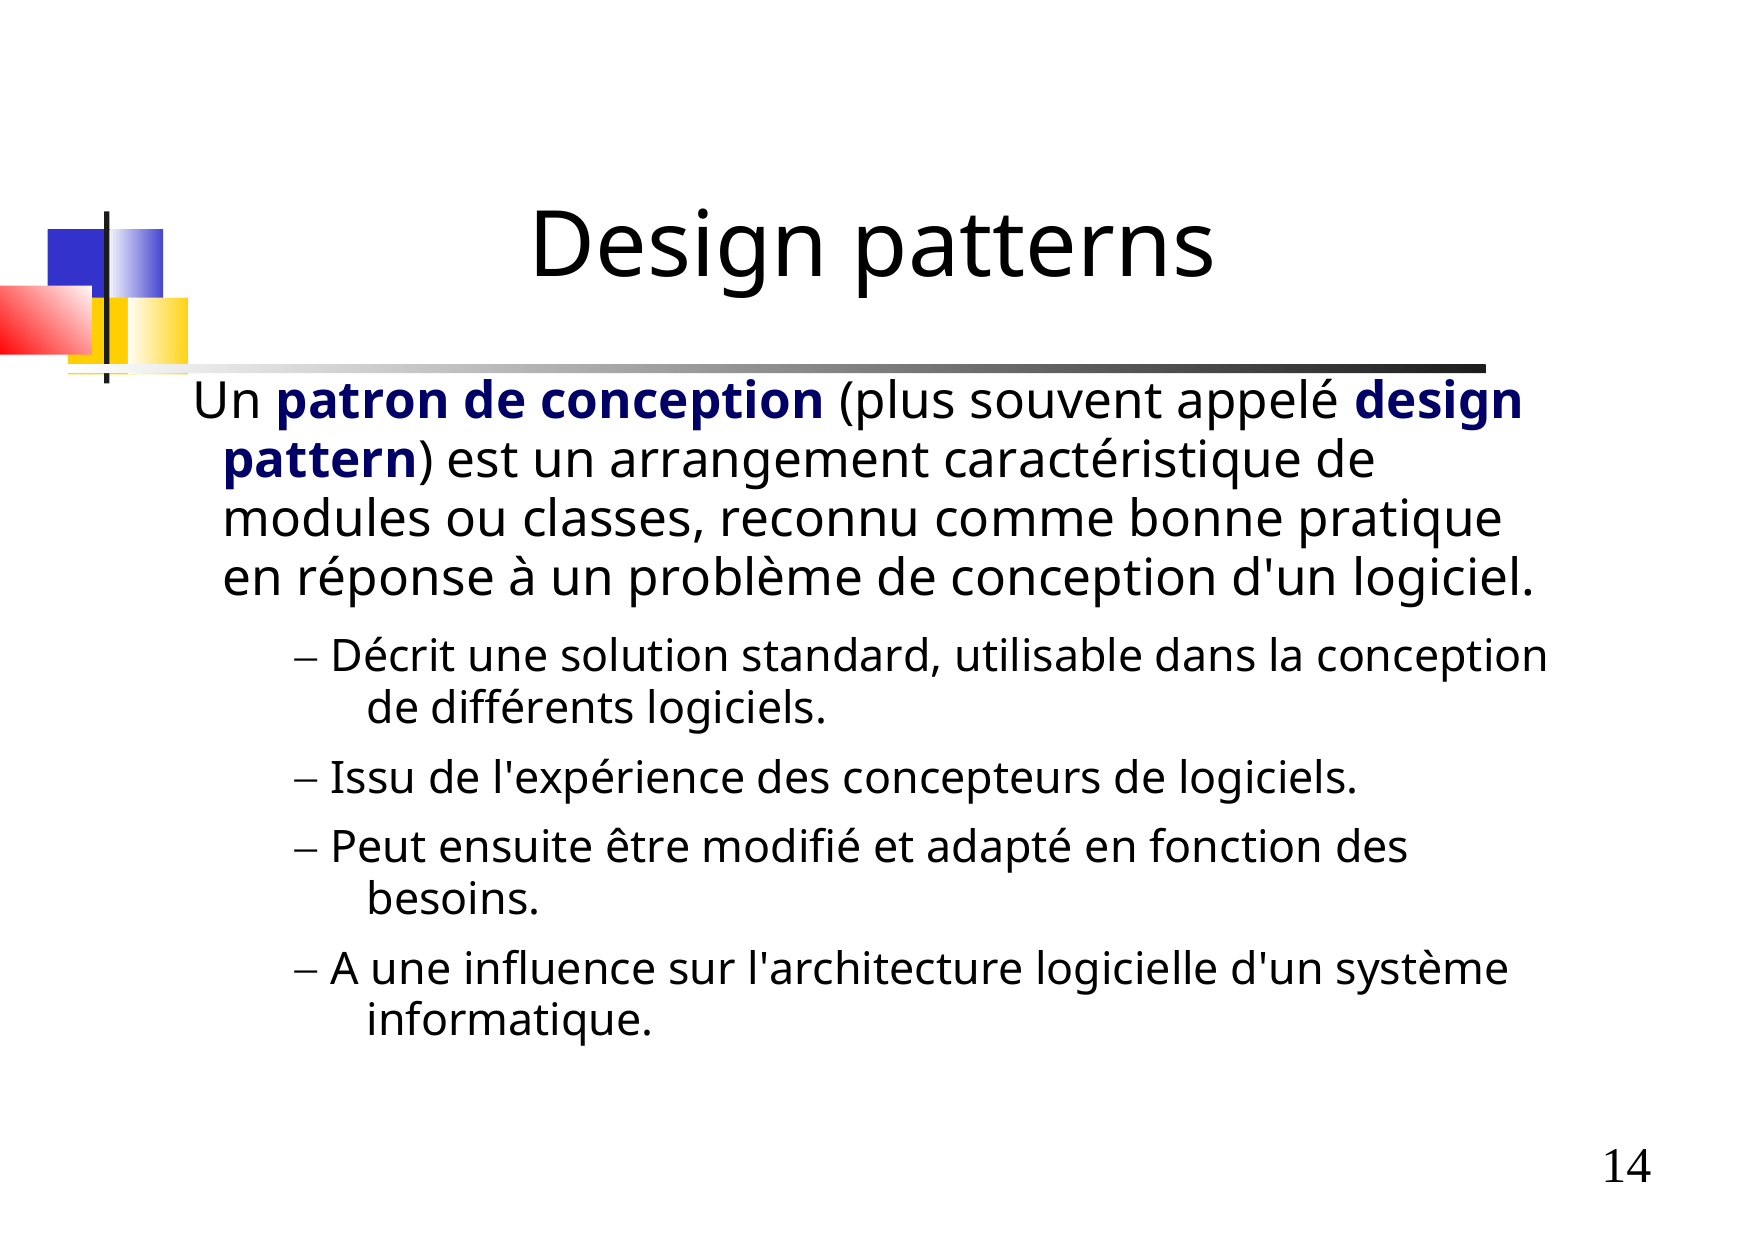

# Design patterns
 Un patron de conception (plus souvent appelé design pattern) est un arrangement caractéristique de modules ou classes, reconnu comme bonne pratique en réponse à un problème de conception d'un logiciel.
Décrit une solution standard, utilisable dans la conception de différents logiciels.
Issu de l'expérience des concepteurs de logiciels.
Peut ensuite être modifié et adapté en fonction des besoins.
A une influence sur l'architecture logicielle d'un système informatique.